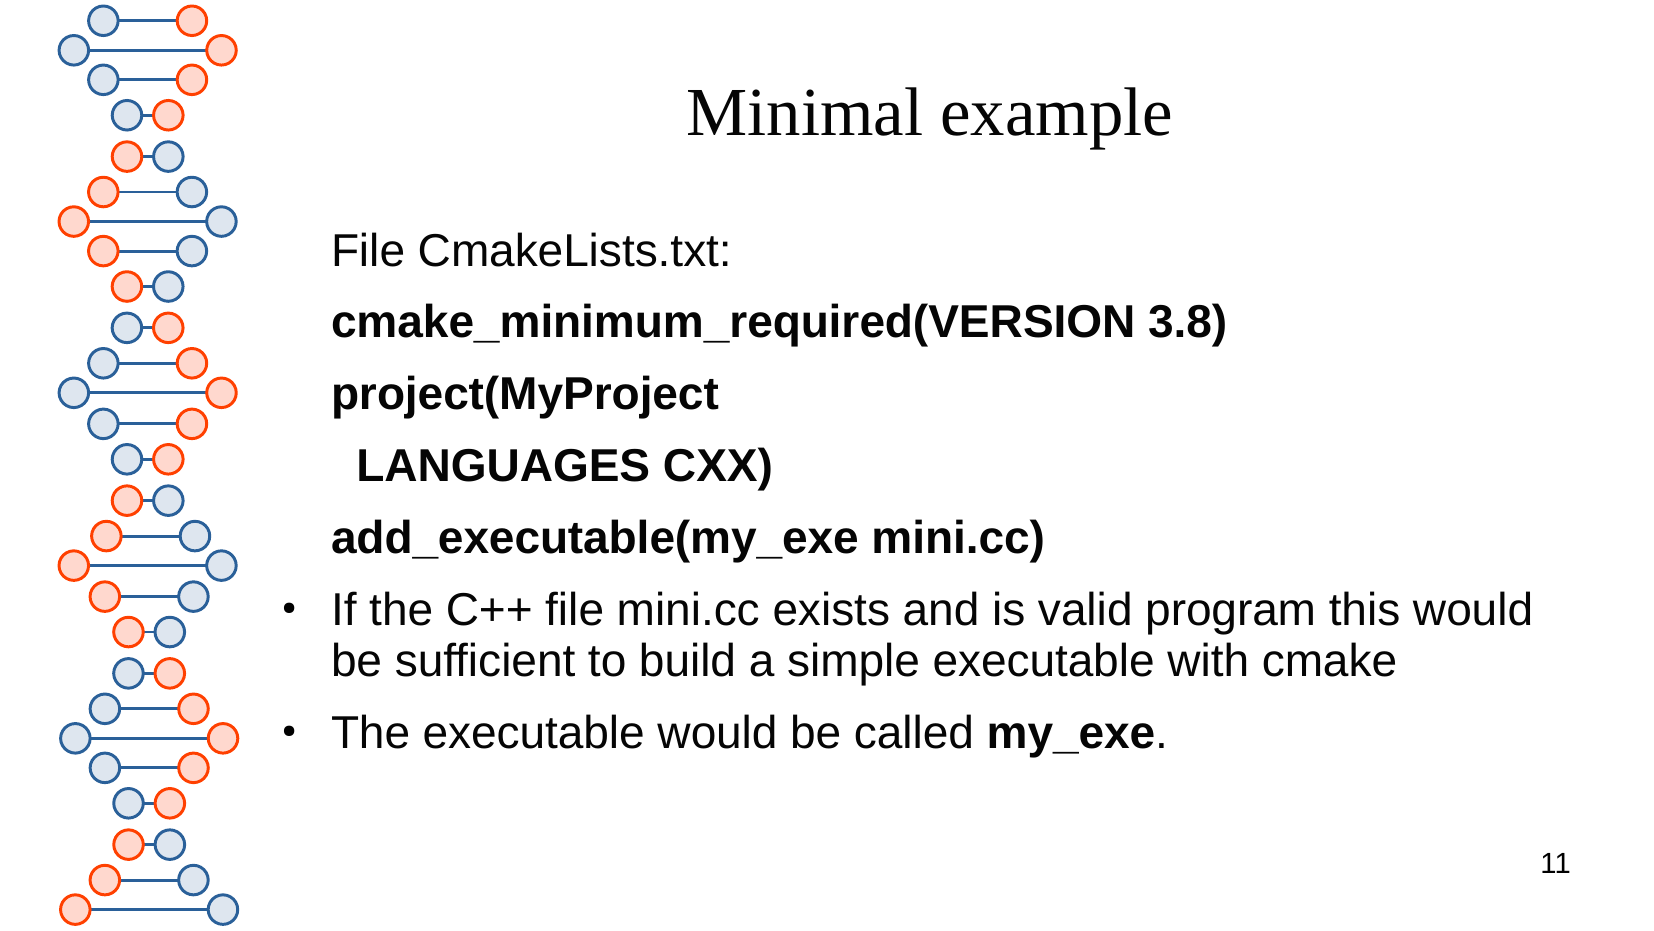

# Minimal example
File CmakeLists.txt:
cmake_minimum_required(VERSION 3.8)
project(MyProject
 LANGUAGES CXX)
add_executable(my_exe mini.cc)
If the C++ file mini.cc exists and is valid program this would be sufficient to build a simple executable with cmake
The executable would be called my_exe.
11